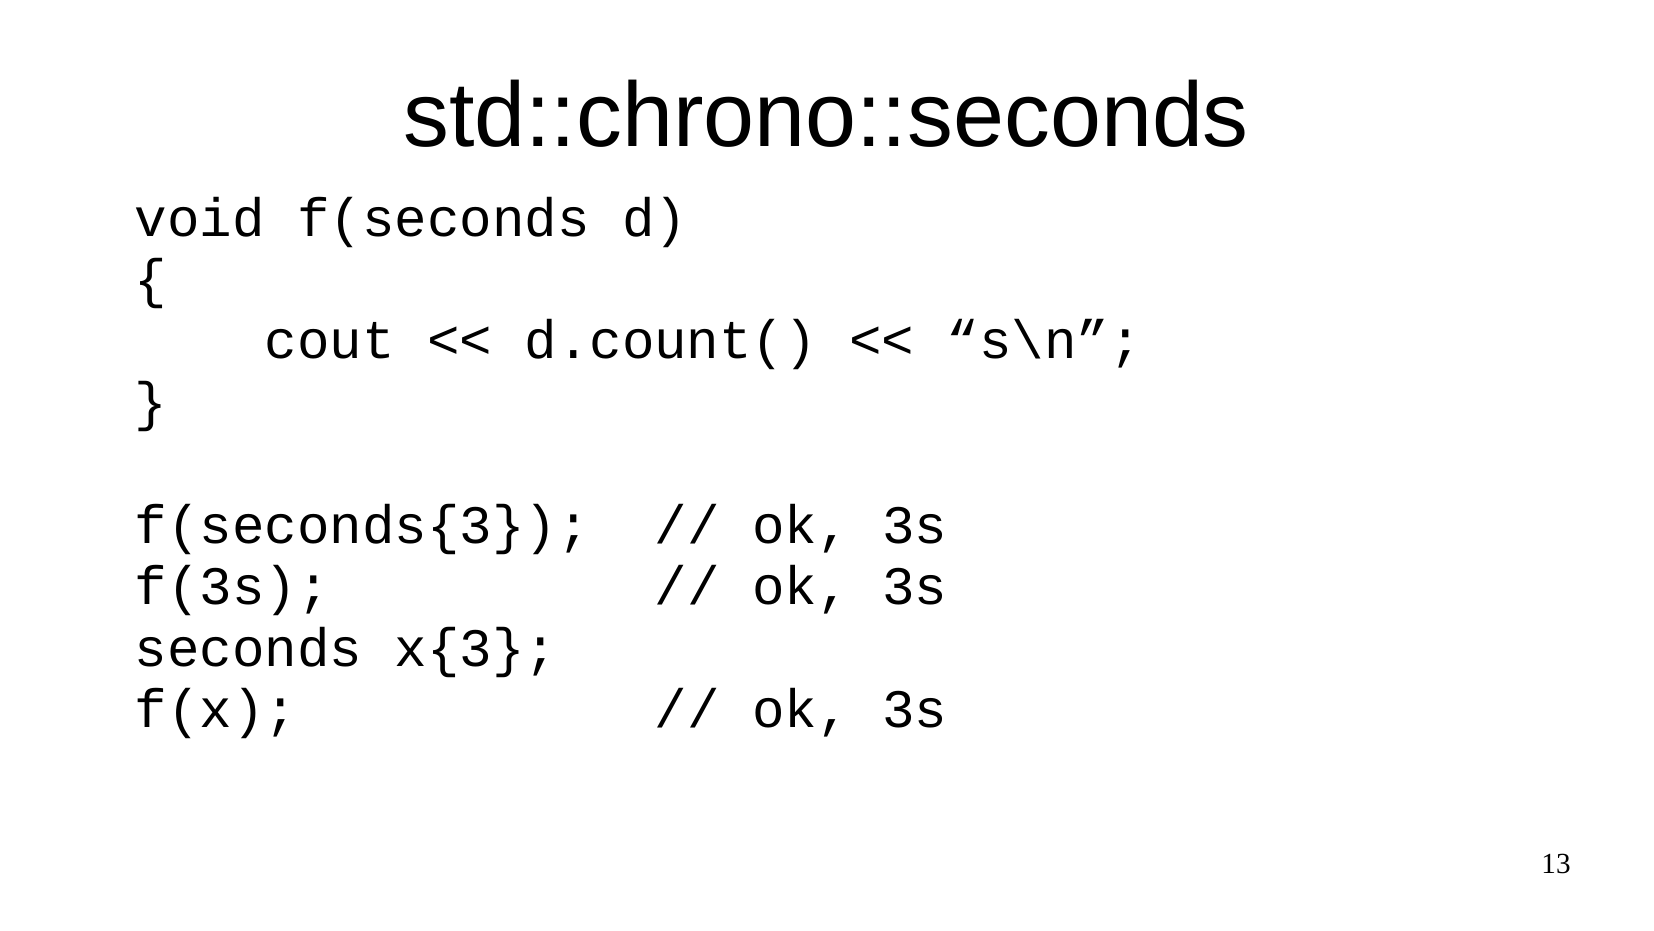

# std::chrono::seconds
void f(seconds d)
{
 cout << d.count() << “s\n”;
}
f(seconds{3}); // ok, 3s
f(3s); // ok, 3s
seconds x{3};
f(x); // ok, 3s
13